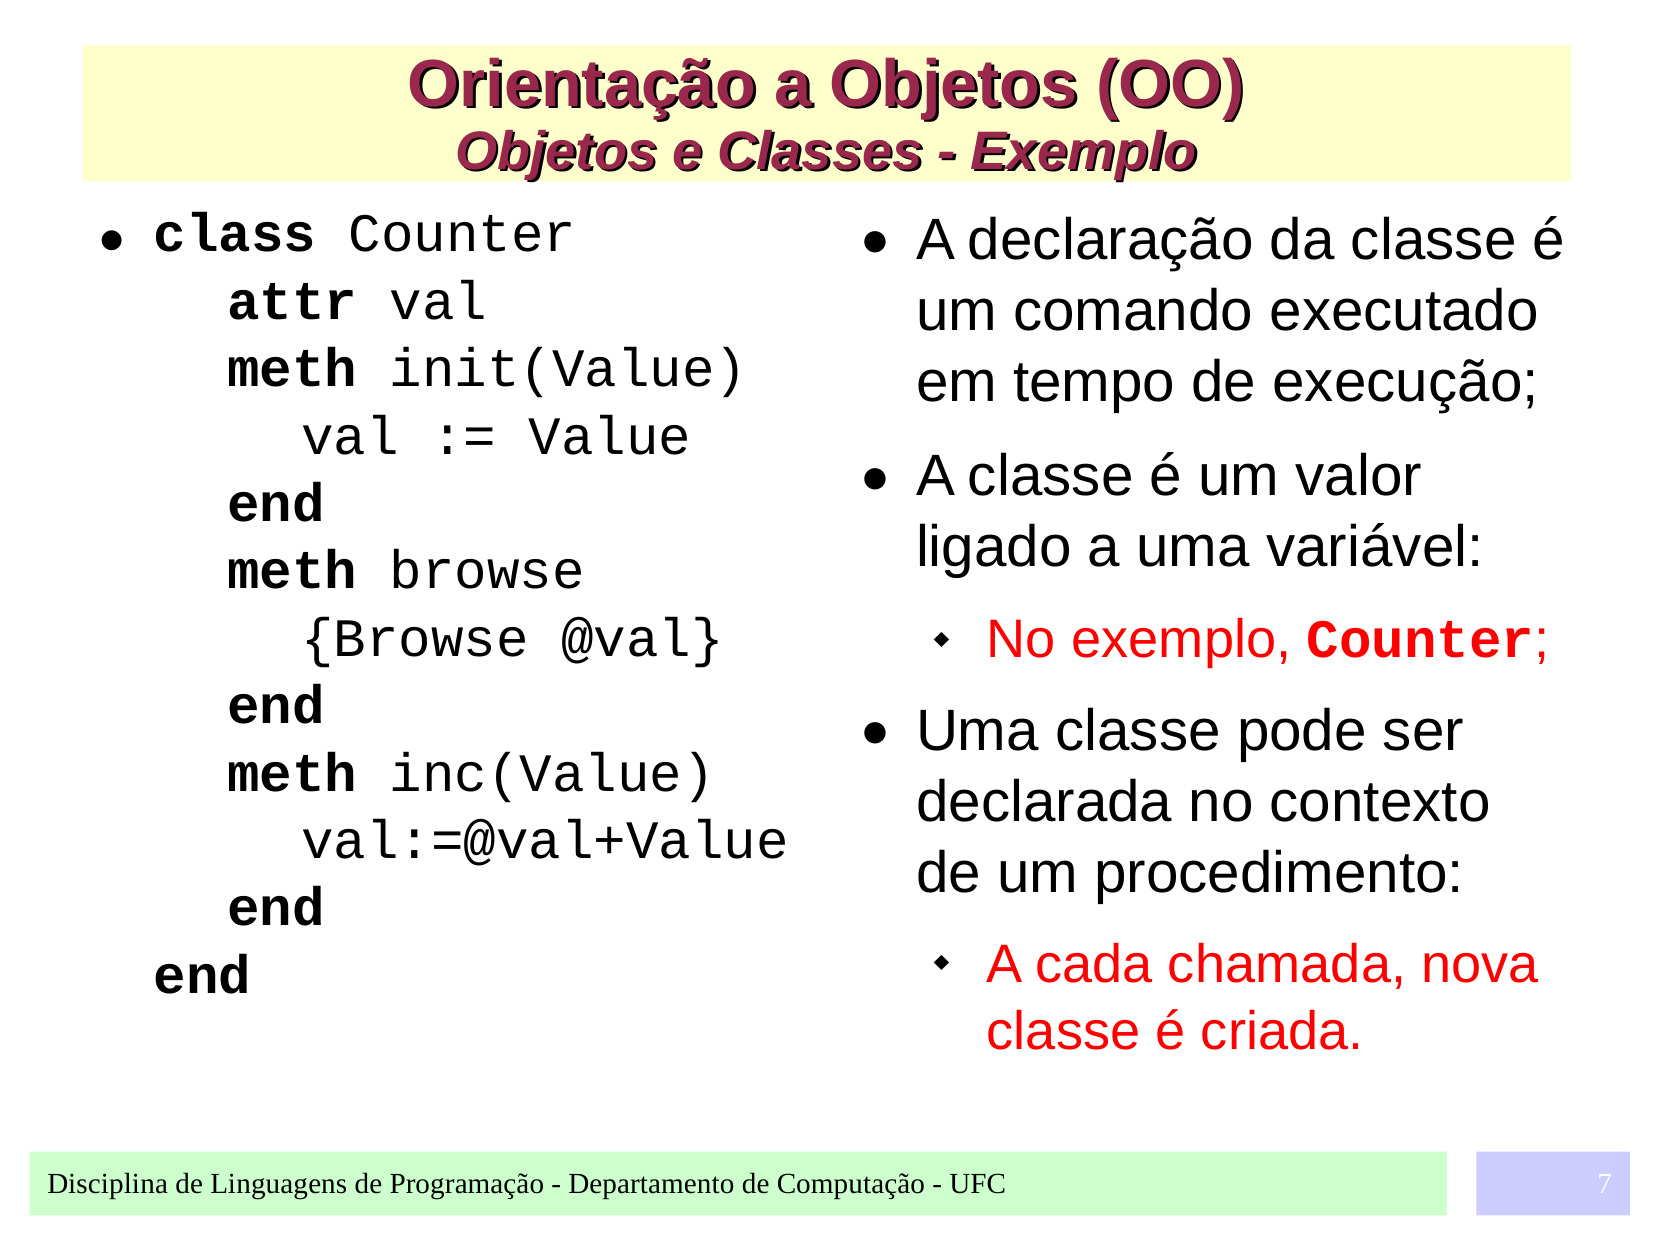

# Orientação a Objetos (OO) Objetos e Classes - Exemplo
class Counter
	attr val
	meth init(Value)
		val := Value
	end
	meth browse
		{Browse @val}
	end
	meth inc(Value)
		val:=@val+Value
	end
end
A declaração da classe é um comando executado em tempo de execução;
A classe é um valor ligado a uma variável:
No exemplo, Counter;
Uma classe pode ser declarada no contexto de um procedimento:
A cada chamada, nova classe é criada.
Disciplina de Linguagens de Programação - Departamento de Computação - UFC
7